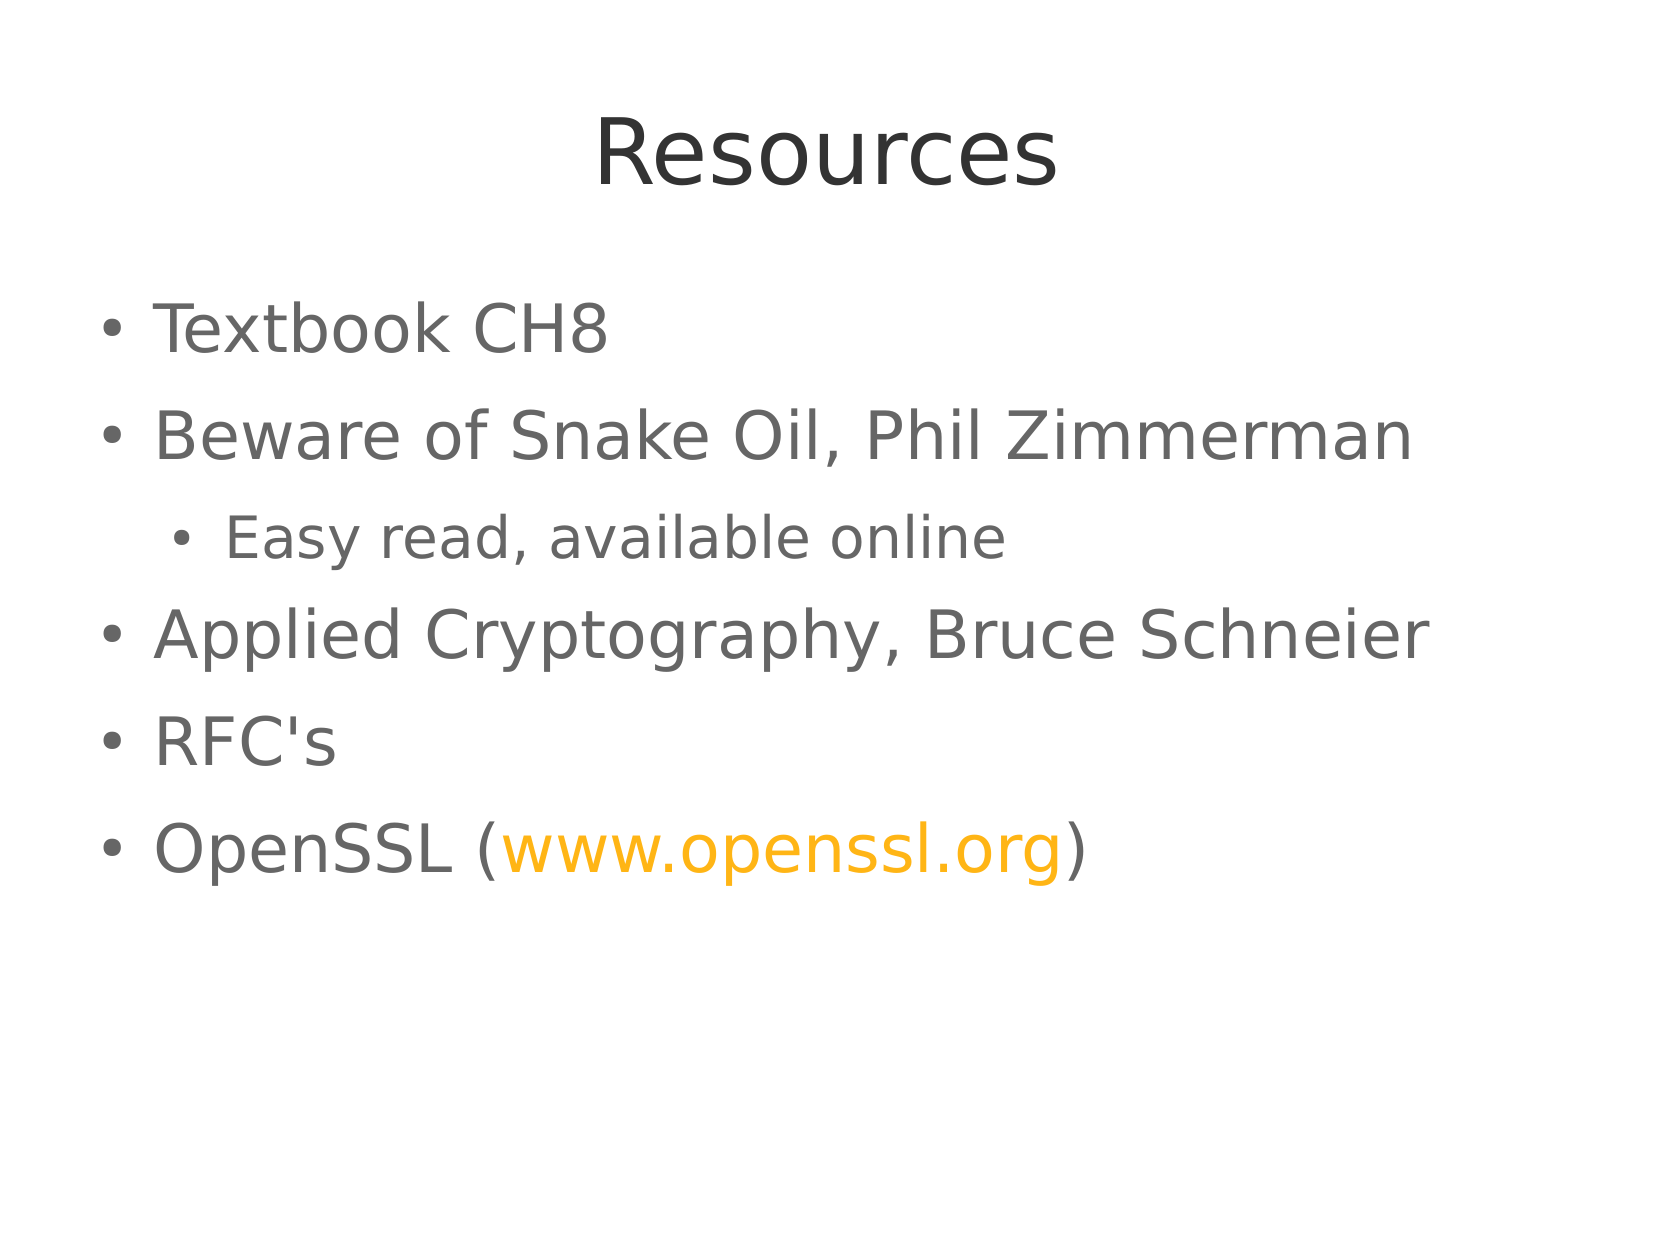

# Resources
Textbook CH8
Beware of Snake Oil, Phil Zimmerman
Easy read, available online
Applied Cryptography, Bruce Schneier
RFC's
OpenSSL (www.openssl.org)